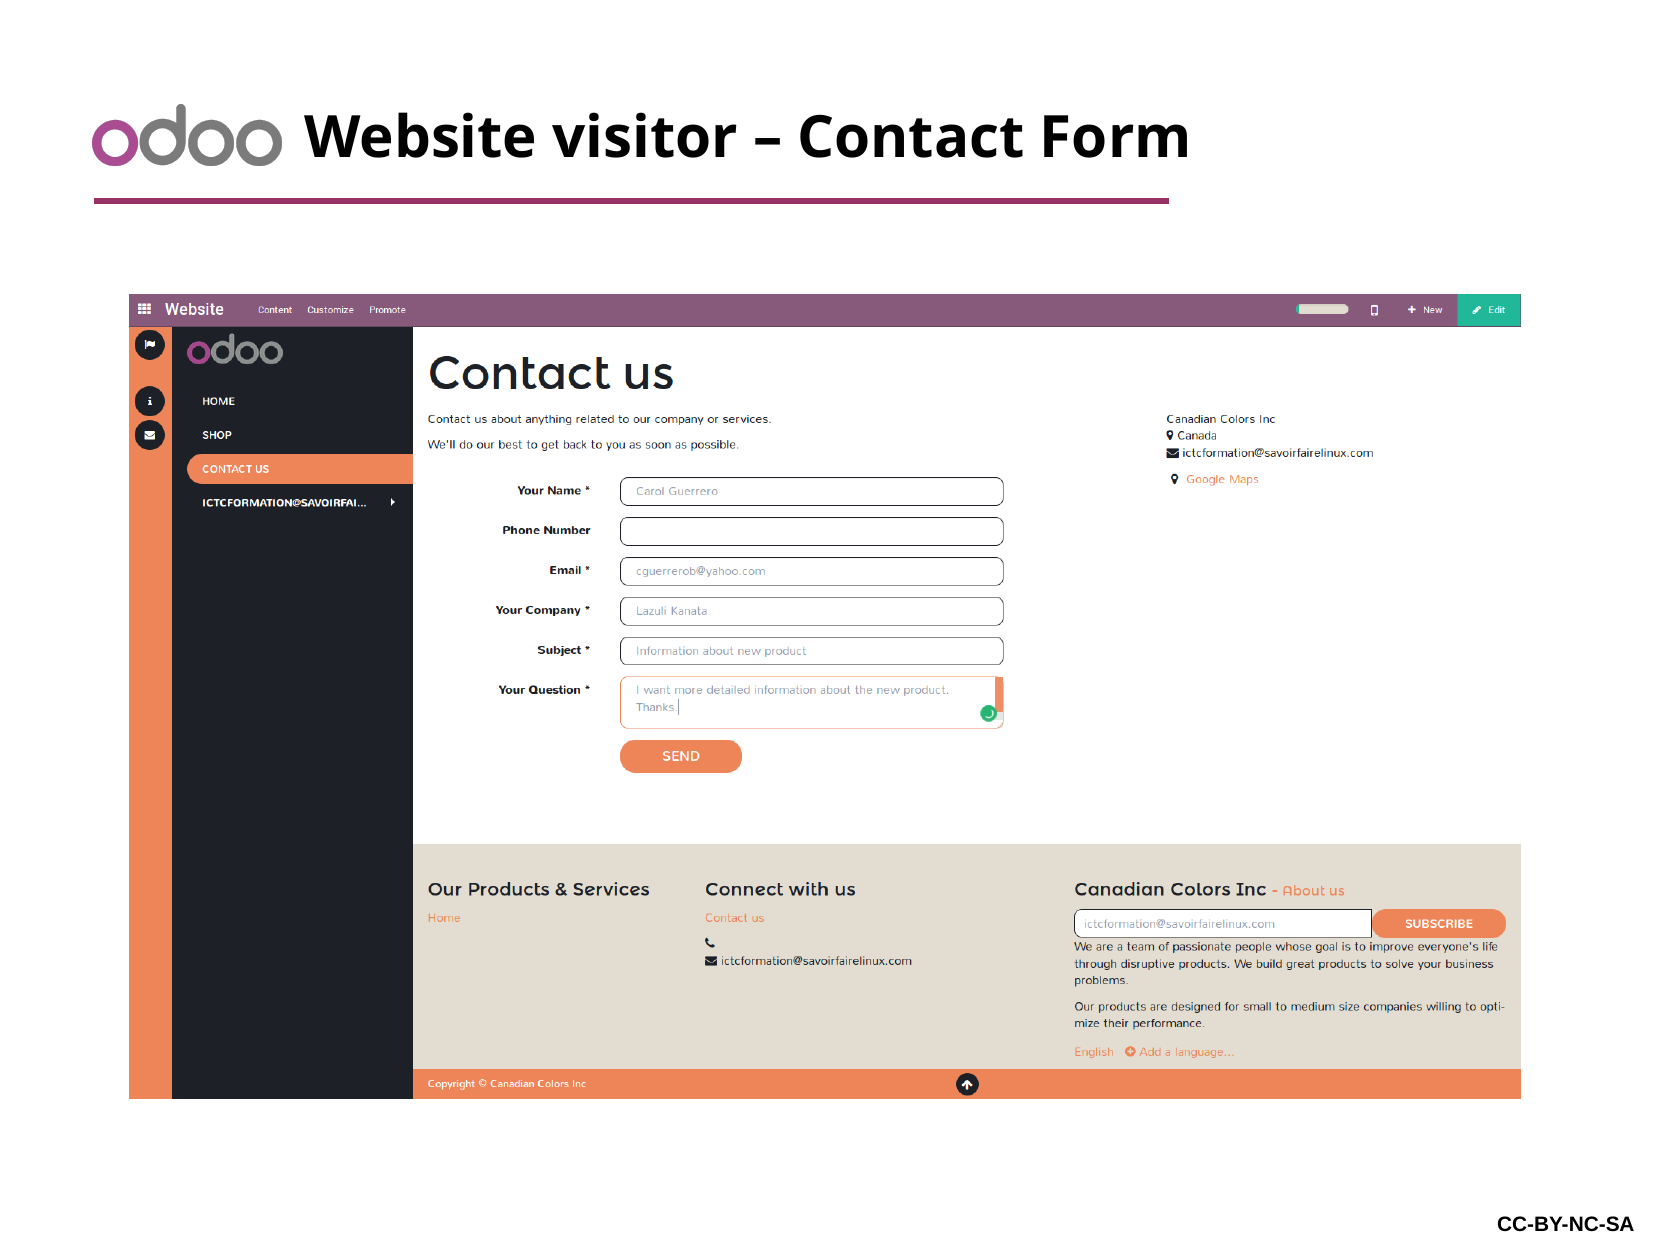

# Website visitor – Contact Form
CC-BY-NC-SA